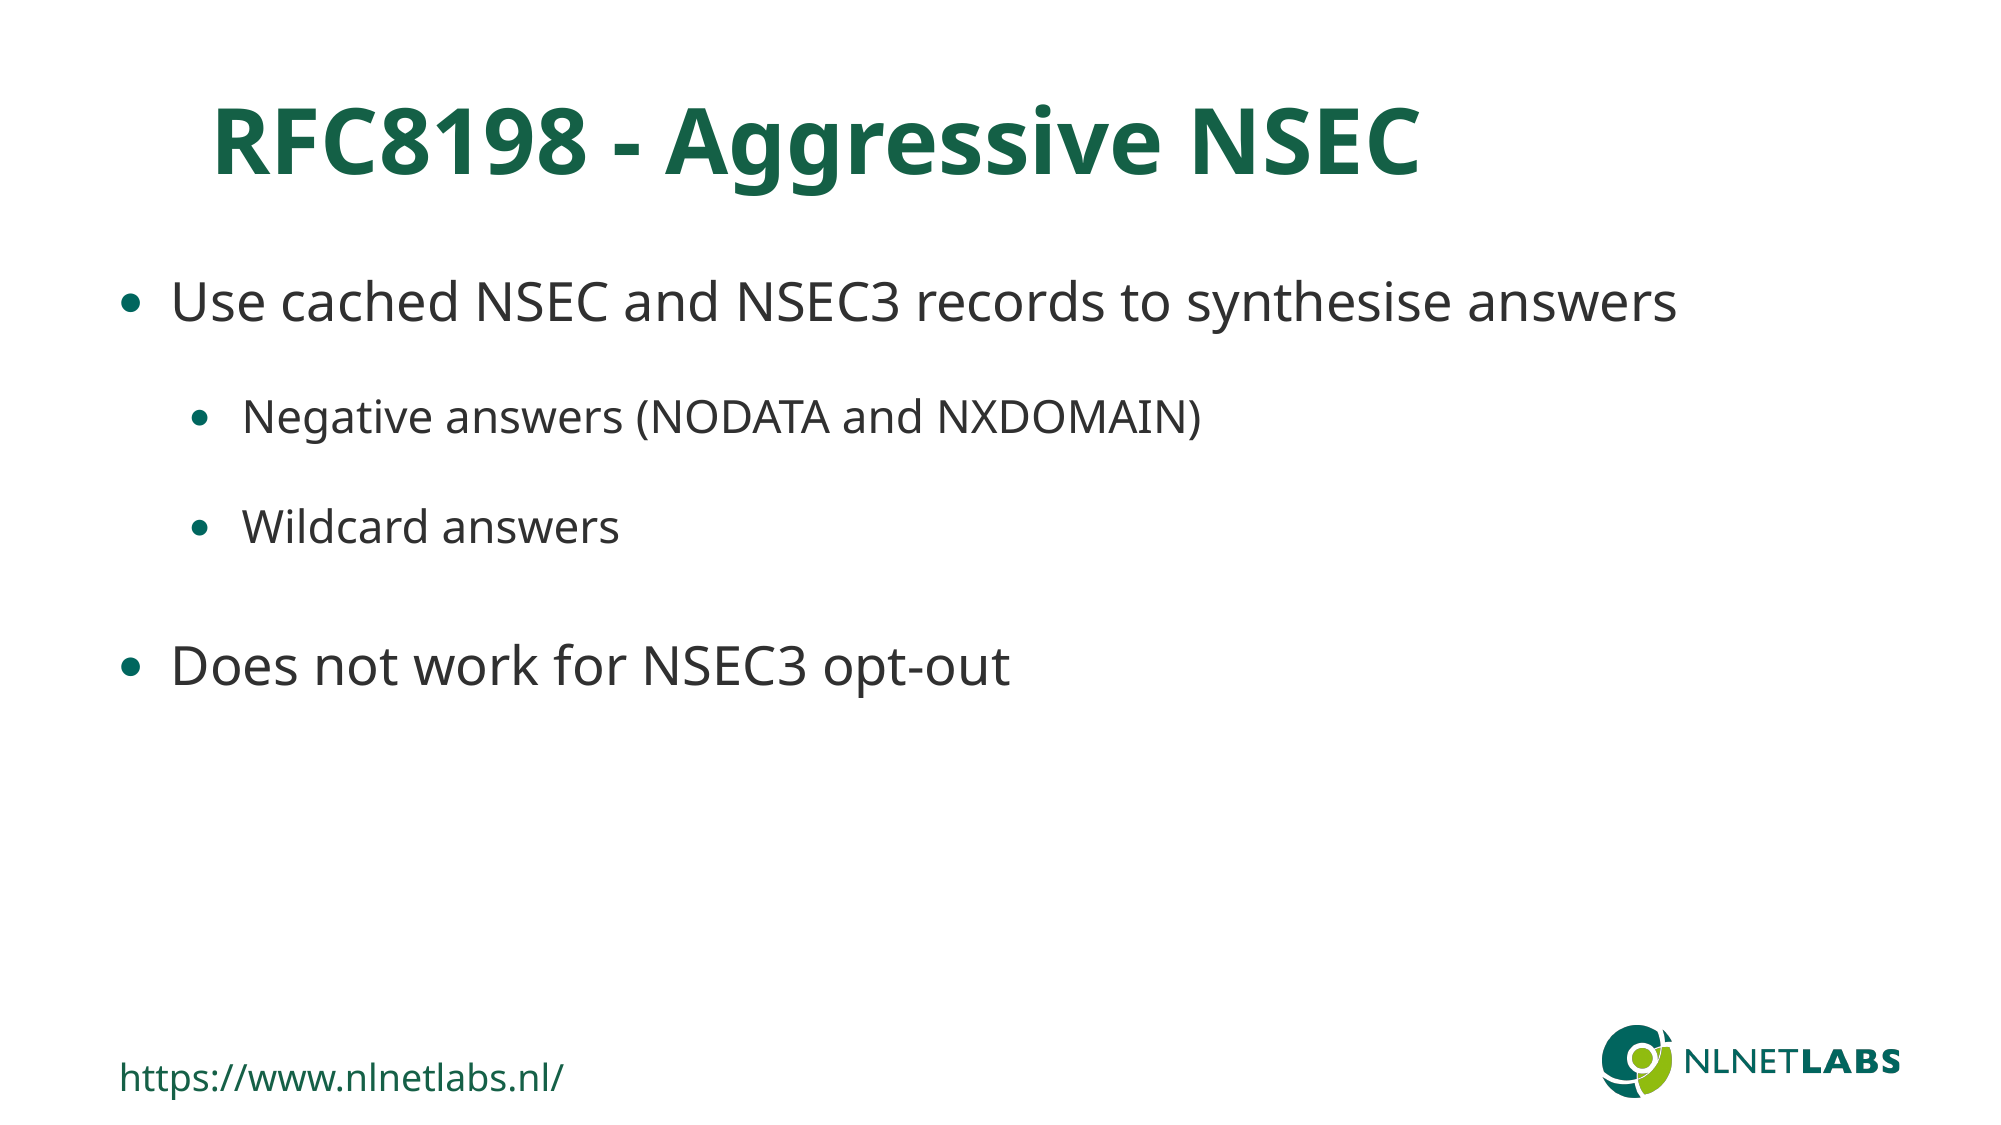

# RFC8198 - Aggressive NSEC
Use cached NSEC and NSEC3 records to synthesise answers
Negative answers (NODATA and NXDOMAIN)
Wildcard answers
Does not work for NSEC3 opt-out